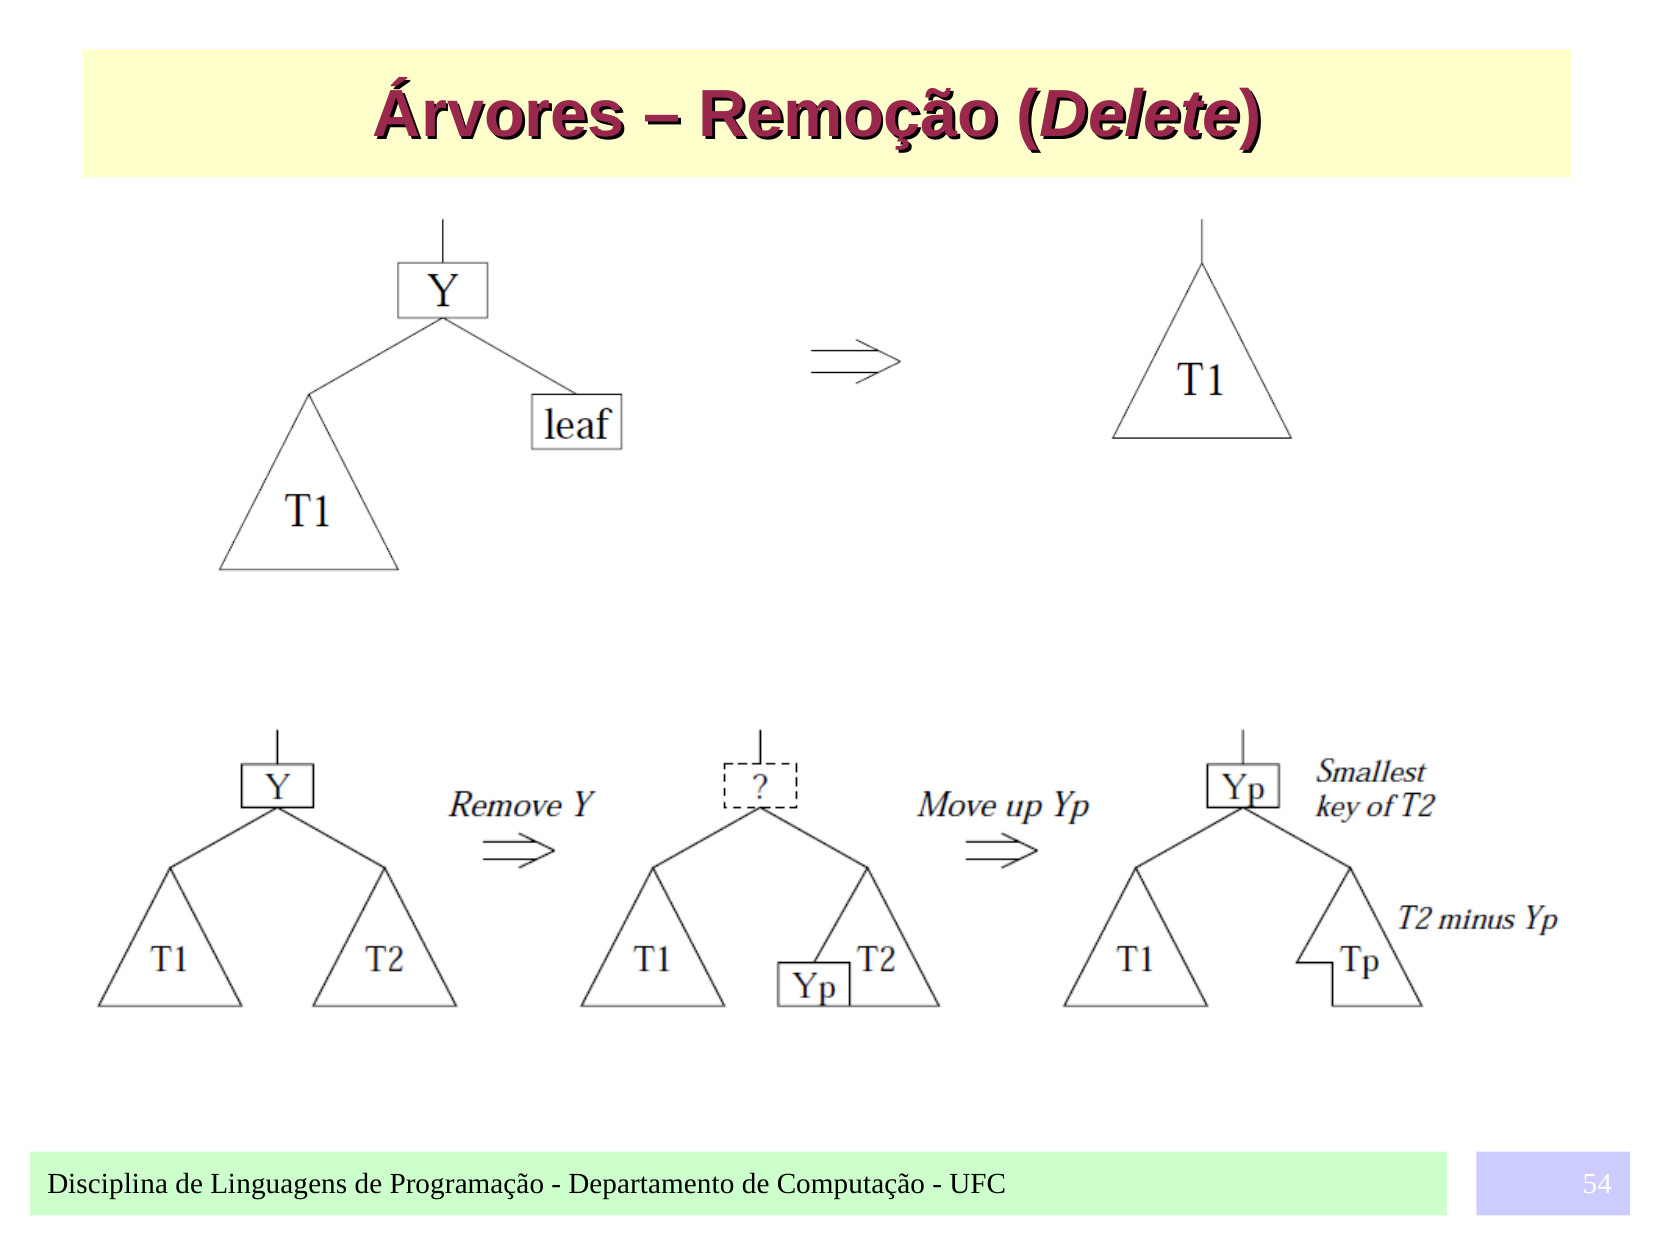

# Árvores – Remoção (Delete)
Disciplina de Linguagens de Programação - Departamento de Computação - UFC
54